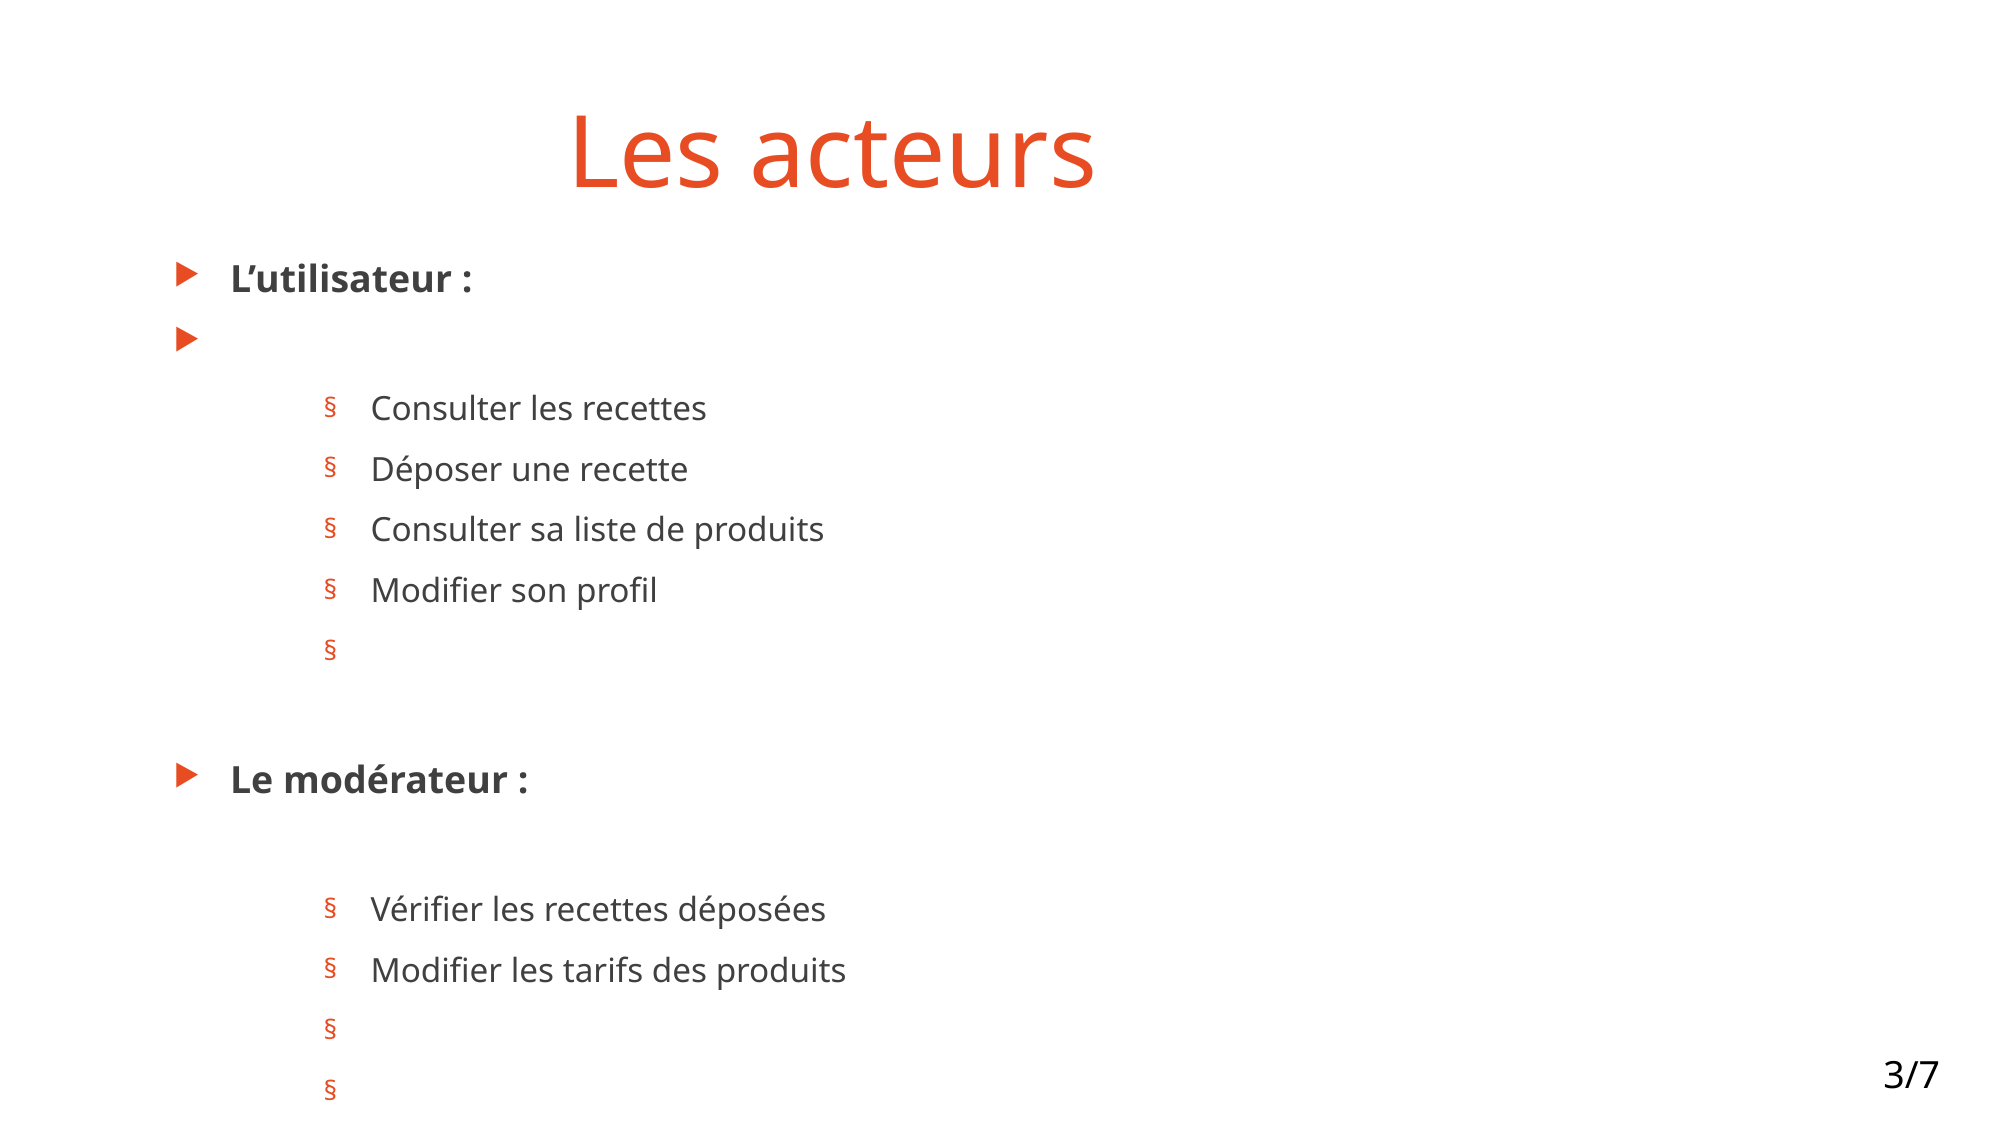

Les acteurs
# L’utilisateur :
Consulter les recettes
Déposer une recette
Consulter sa liste de produits
Modifier son profil
Le modérateur :
Vérifier les recettes déposées
Modifier les tarifs des produits
3/7